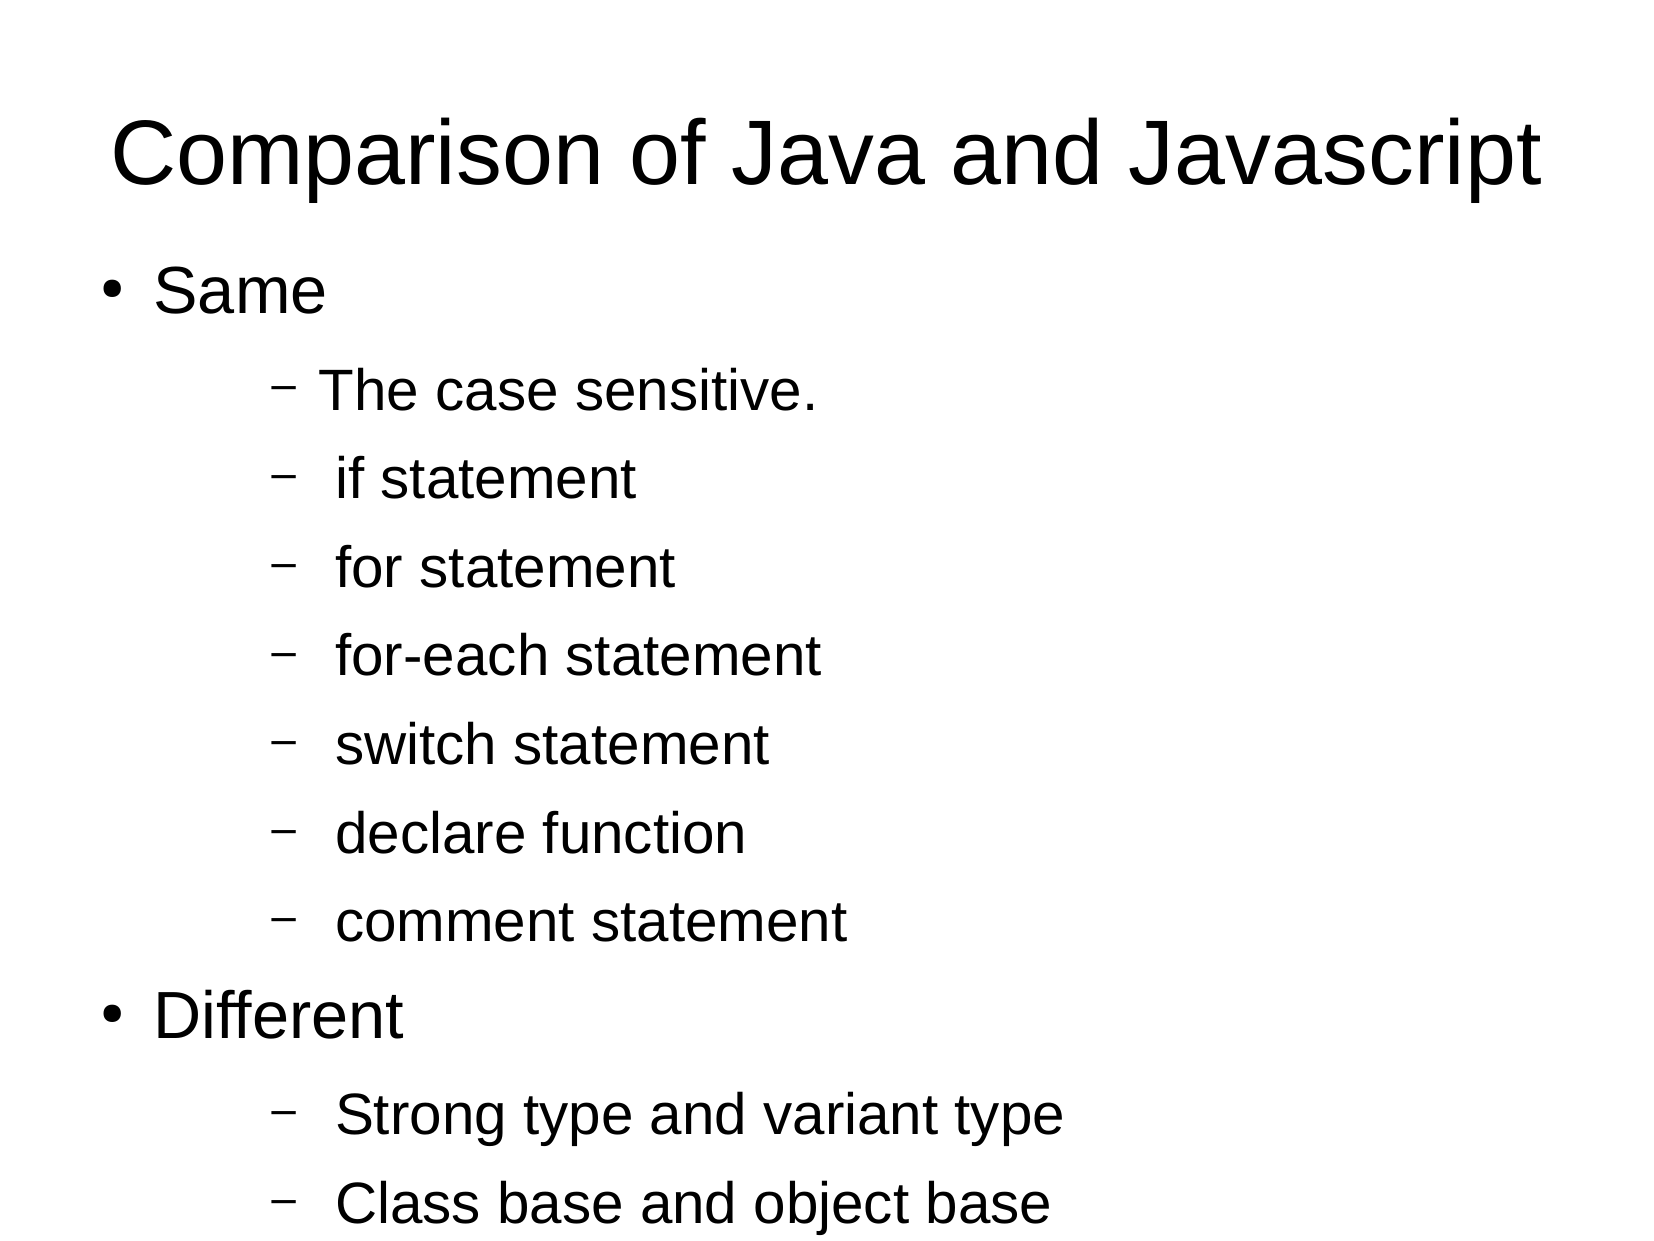

# Comparison of Java and Javascript
Same
The case sensitive.
 if statement
 for statement
 for-each statement
 switch statement
 declare function
 comment statement
Different
 Strong type and variant type
 Class base and object base